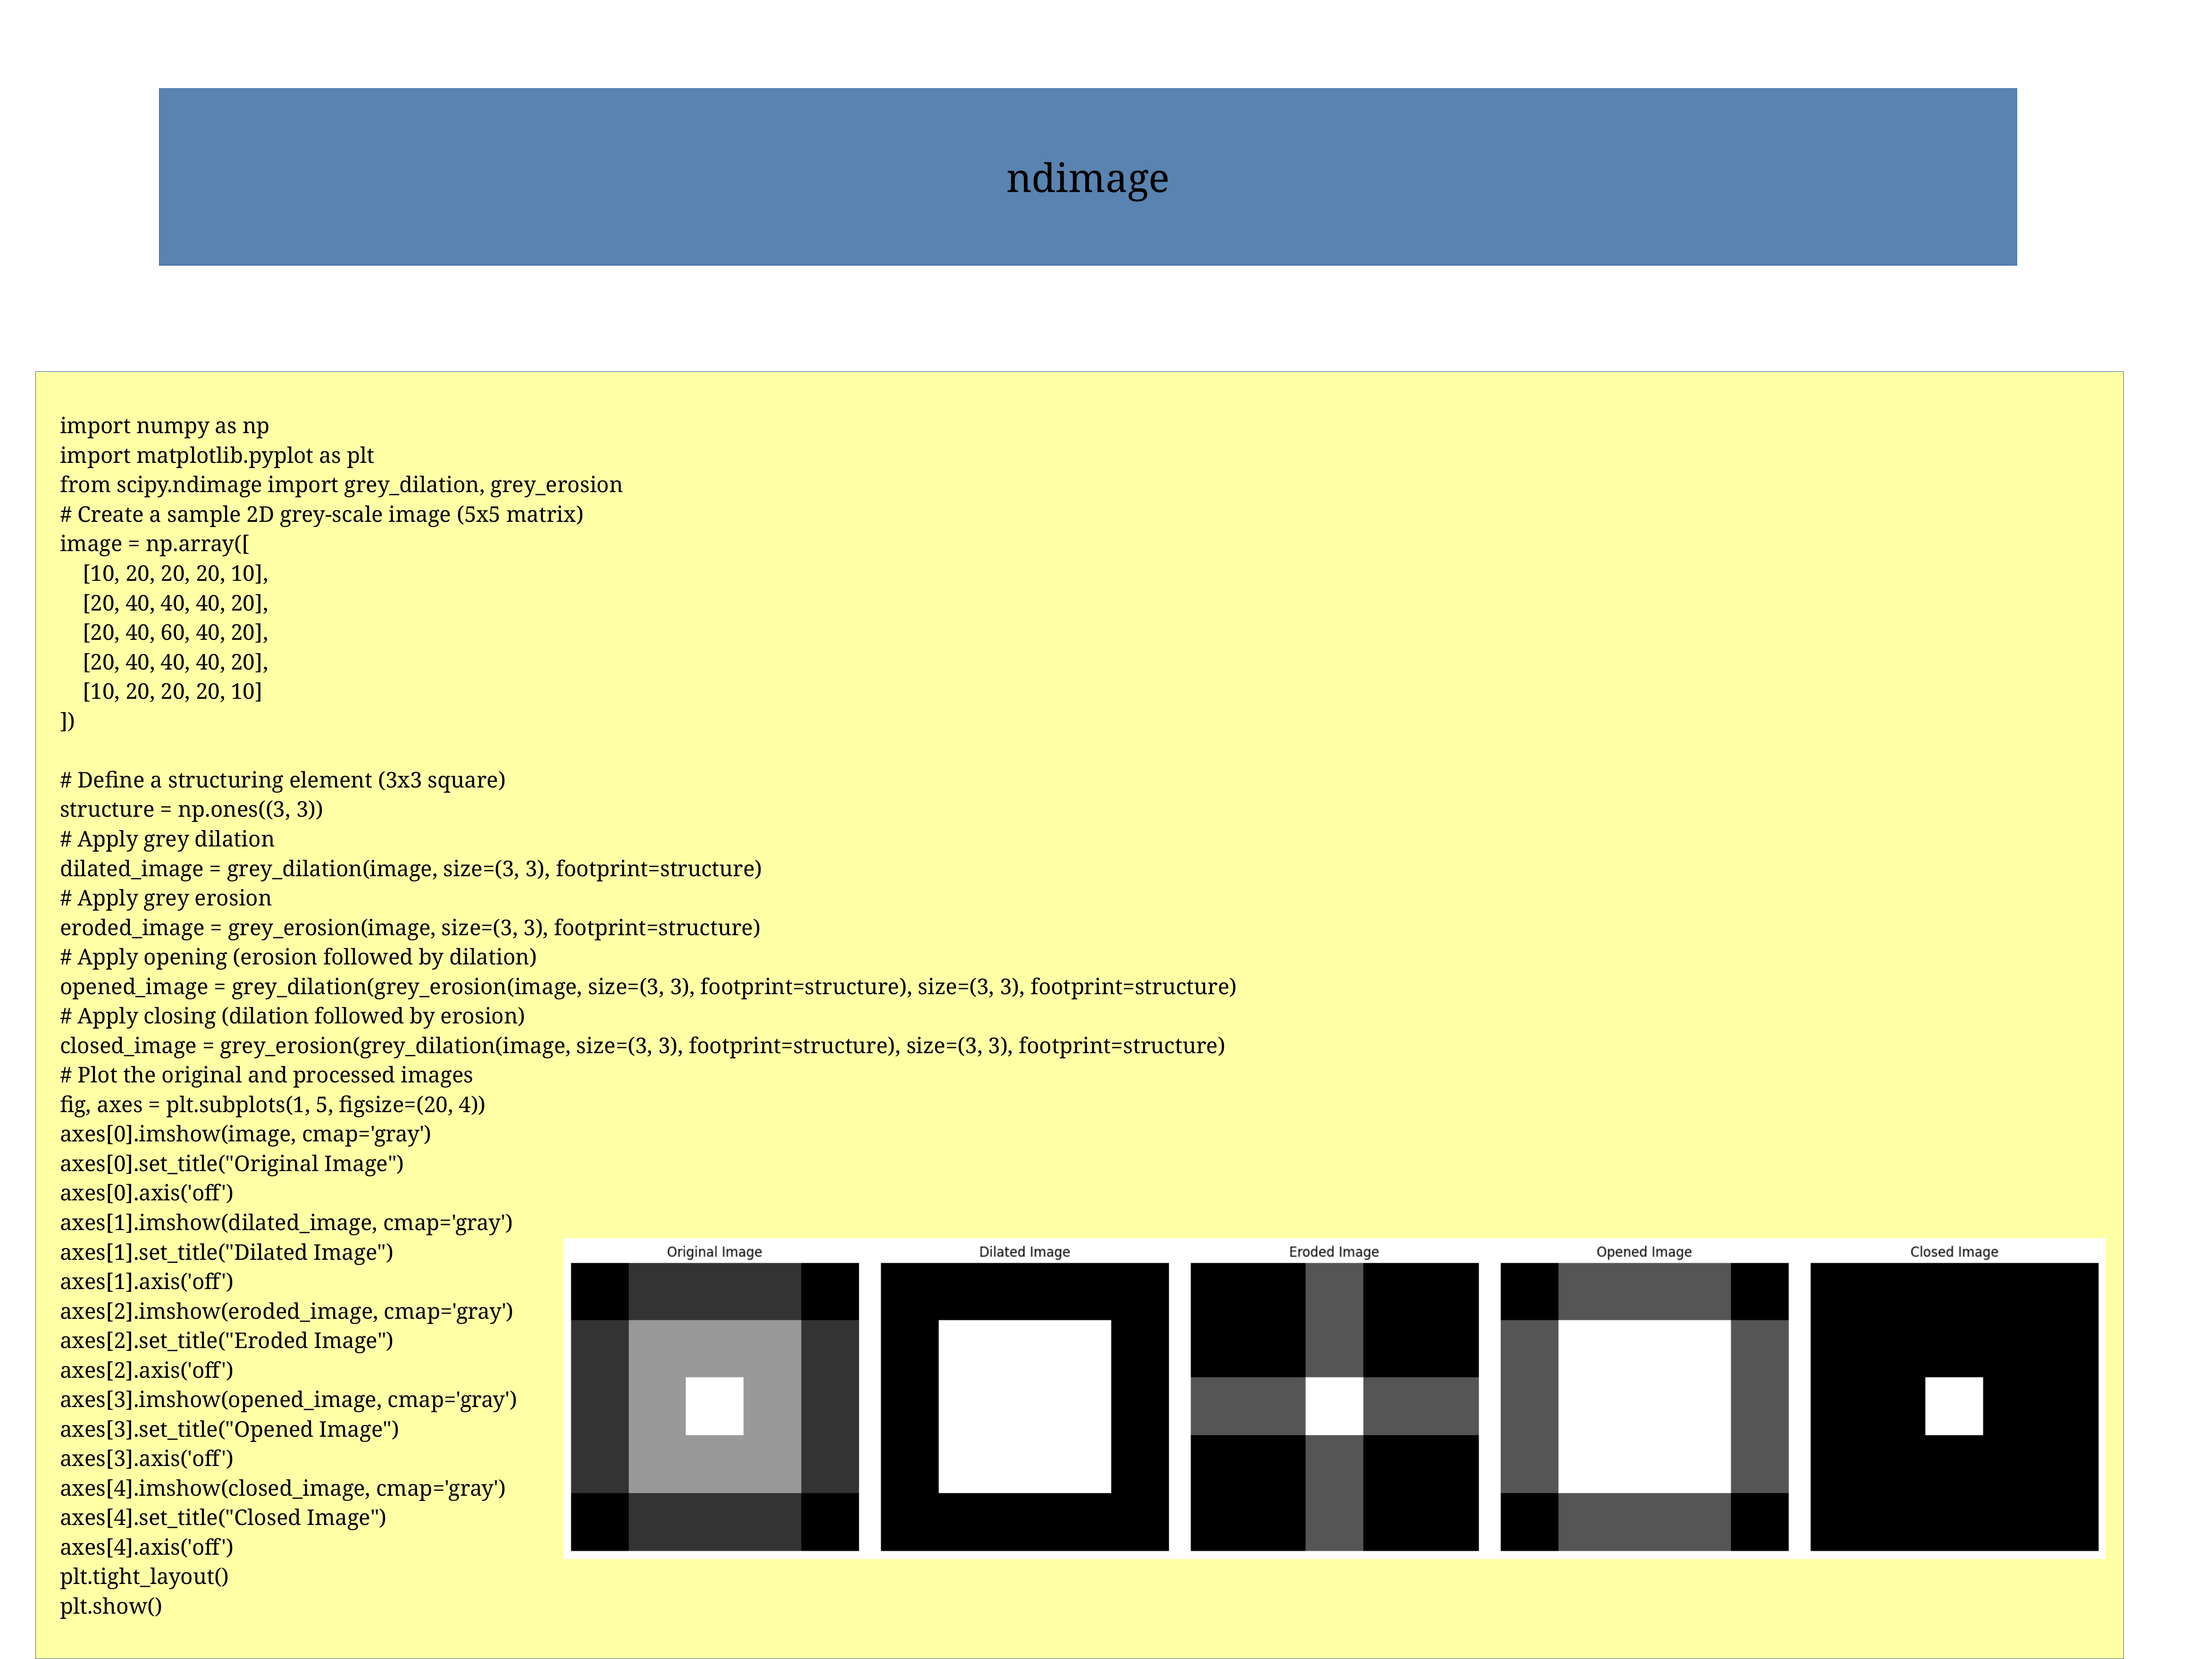

ndimage
import numpy as np
import matplotlib.pyplot as plt
from scipy.ndimage import grey_dilation, grey_erosion
# Create a sample 2D grey-scale image (5x5 matrix)
image = np.array([
 [10, 20, 20, 20, 10],
 [20, 40, 40, 40, 20],
 [20, 40, 60, 40, 20],
 [20, 40, 40, 40, 20],
 [10, 20, 20, 20, 10]
])
# Define a structuring element (3x3 square)
structure = np.ones((3, 3))
# Apply grey dilation
dilated_image = grey_dilation(image, size=(3, 3), footprint=structure)
# Apply grey erosion
eroded_image = grey_erosion(image, size=(3, 3), footprint=structure)
# Apply opening (erosion followed by dilation)
opened_image = grey_dilation(grey_erosion(image, size=(3, 3), footprint=structure), size=(3, 3), footprint=structure)
# Apply closing (dilation followed by erosion)
closed_image = grey_erosion(grey_dilation(image, size=(3, 3), footprint=structure), size=(3, 3), footprint=structure)
# Plot the original and processed images
fig, axes = plt.subplots(1, 5, figsize=(20, 4))
axes[0].imshow(image, cmap='gray')
axes[0].set_title("Original Image")
axes[0].axis('off')
axes[1].imshow(dilated_image, cmap='gray')
axes[1].set_title("Dilated Image")
axes[1].axis('off')
axes[2].imshow(eroded_image, cmap='gray')
axes[2].set_title("Eroded Image")
axes[2].axis('off')
axes[3].imshow(opened_image, cmap='gray')
axes[3].set_title("Opened Image")
axes[3].axis('off')
axes[4].imshow(closed_image, cmap='gray')
axes[4].set_title("Closed Image")
axes[4].axis('off')
plt.tight_layout()
plt.show()